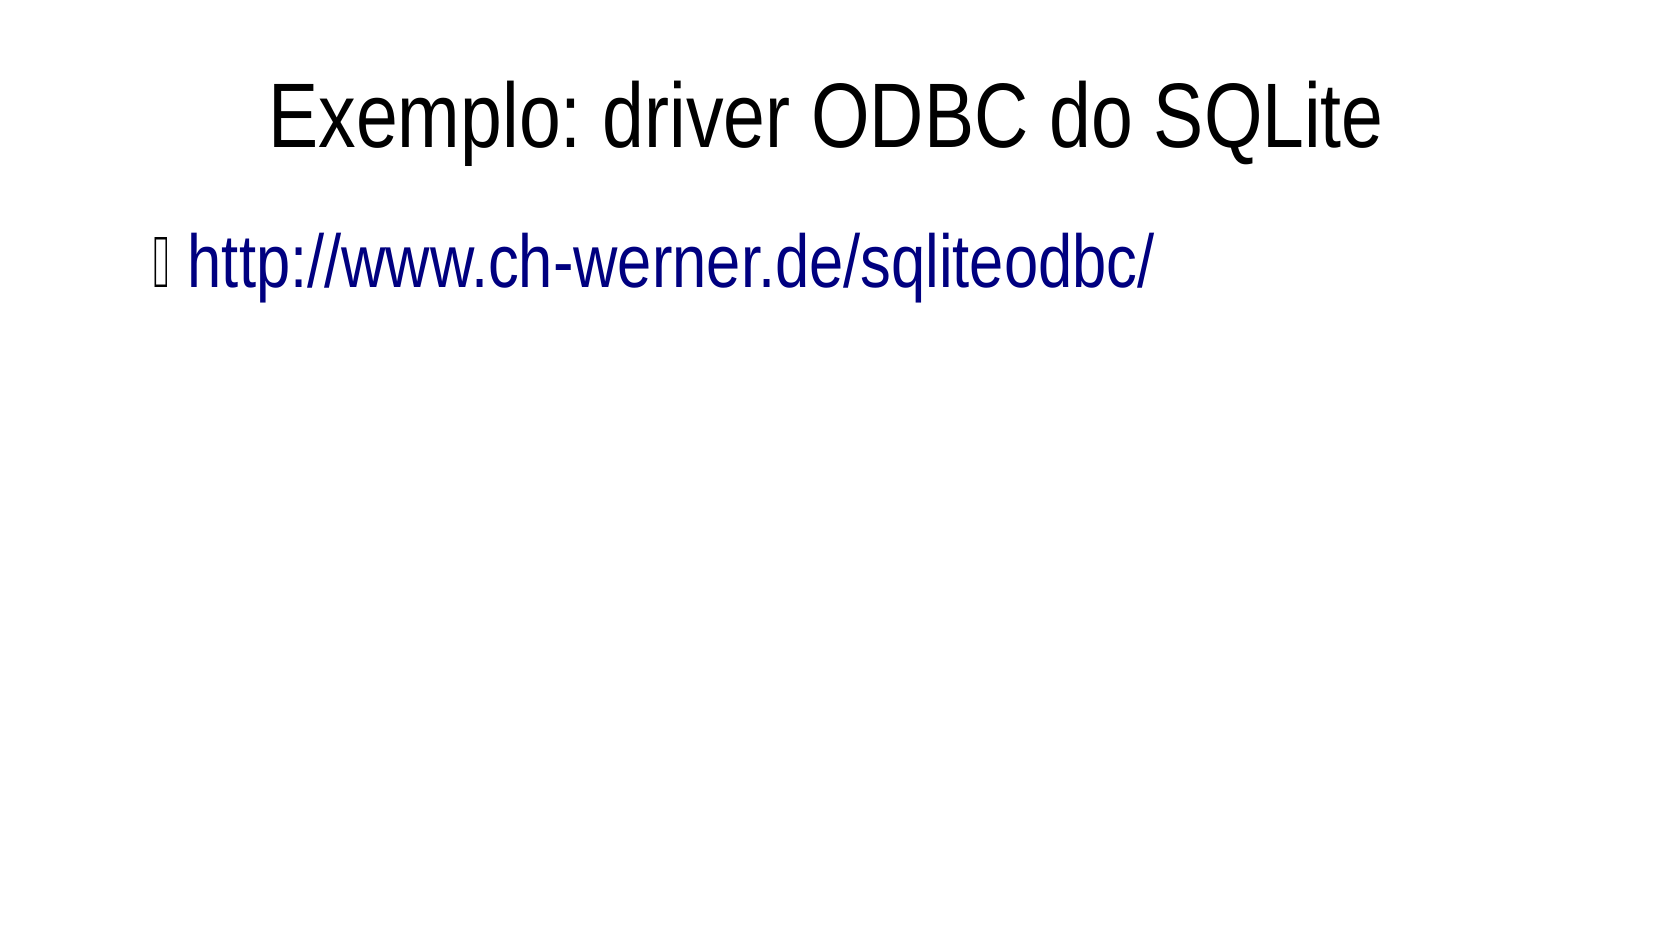

Exemplo: driver ODBC do SQLite
# 🔗 http://www.ch-werner.de/sqliteodbc/